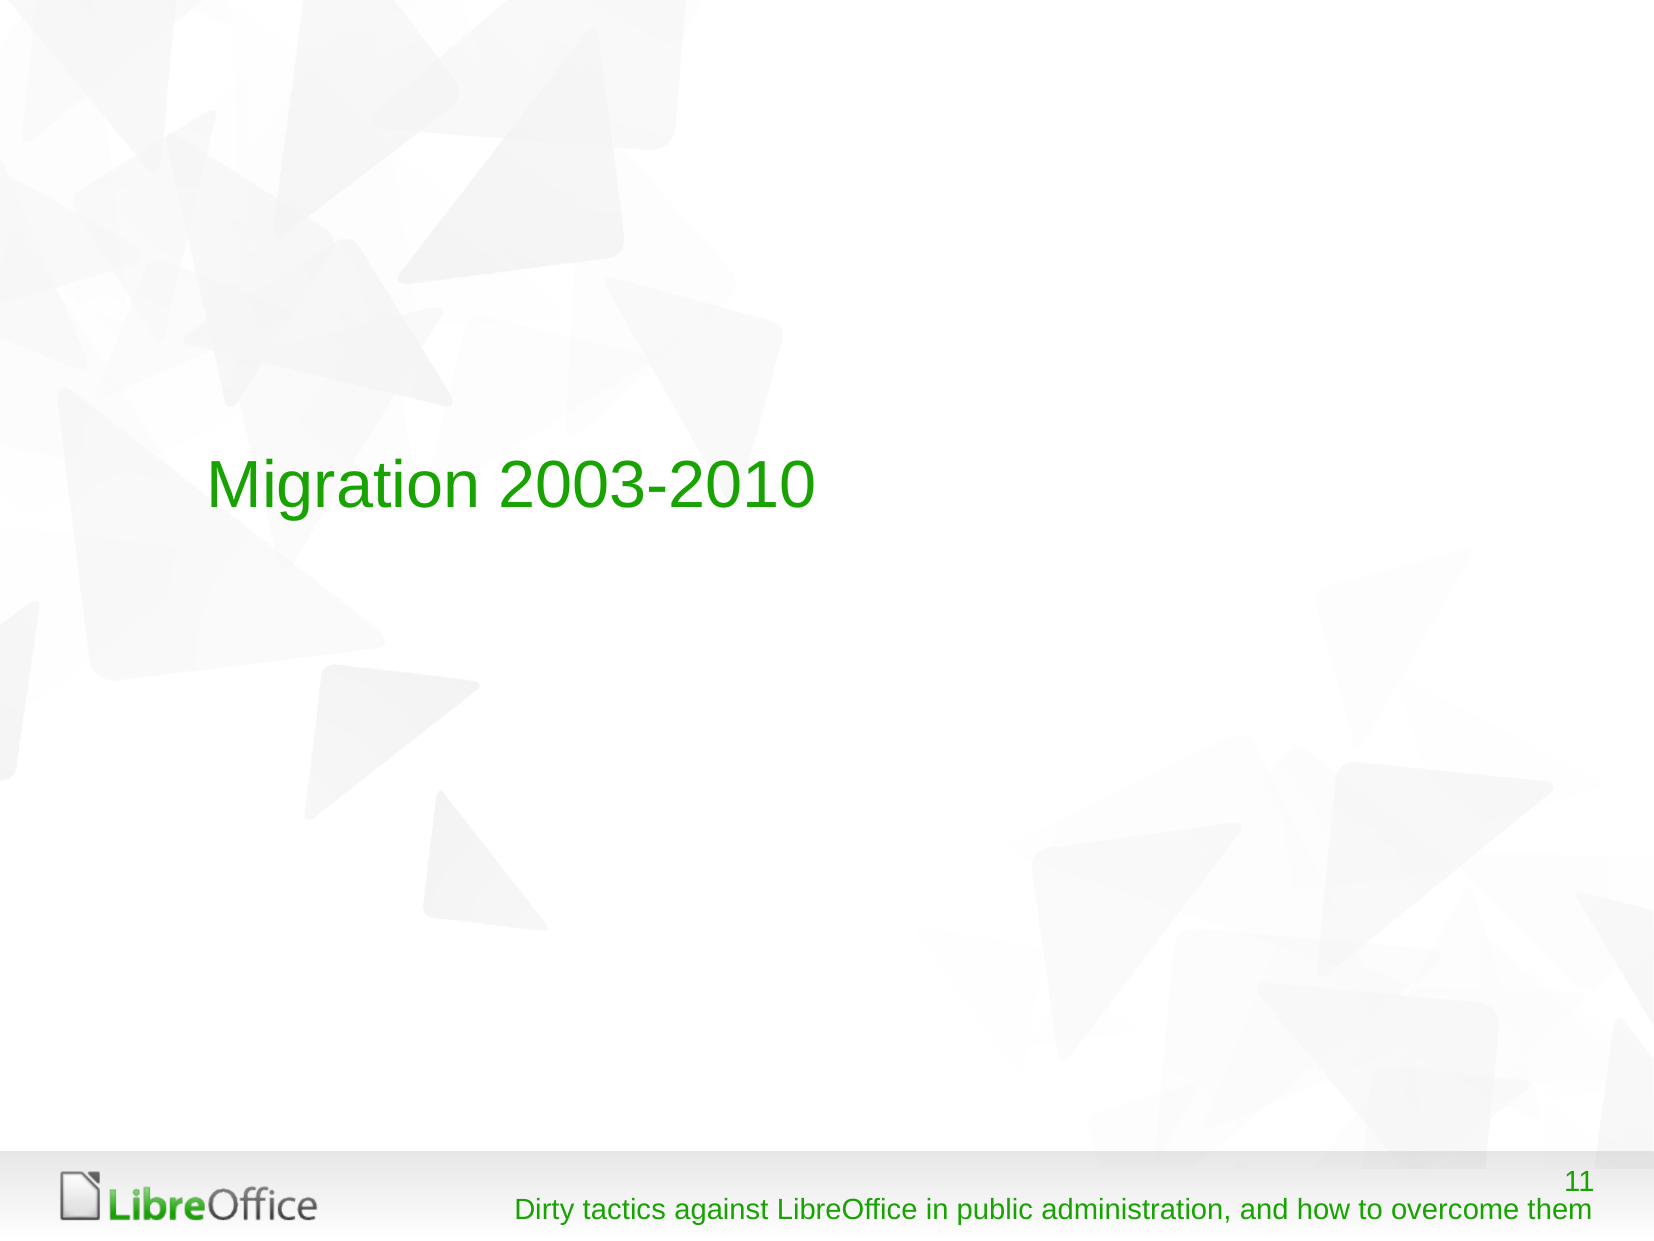

# Migration 2003-2010
11
Dirty tactics against LibreOffice in public administration, and how to overcome them